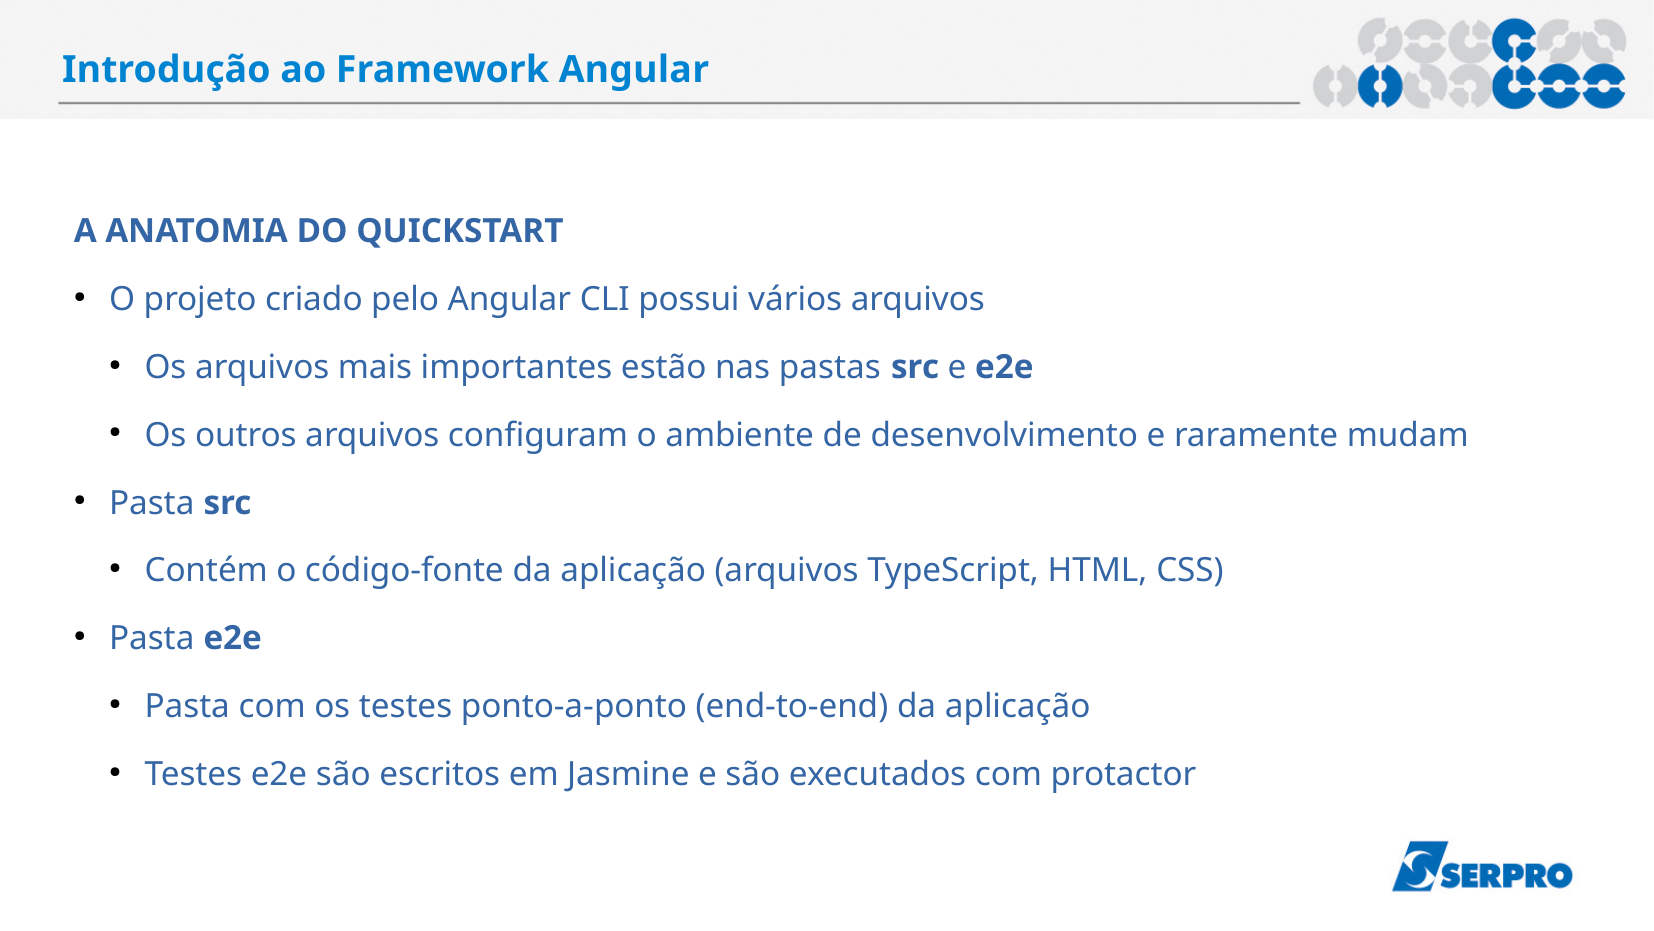

Introdução ao Framework Angular
A ANATOMIA DO QUICKSTART
O projeto criado pelo Angular CLI possui vários arquivos
Os arquivos mais importantes estão nas pastas src e e2e
Os outros arquivos configuram o ambiente de desenvolvimento e raramente mudam
Pasta src
Contém o código-fonte da aplicação (arquivos TypeScript, HTML, CSS)
Pasta e2e
Pasta com os testes ponto-a-ponto (end-to-end) da aplicação
Testes e2e são escritos em Jasmine e são executados com protactor